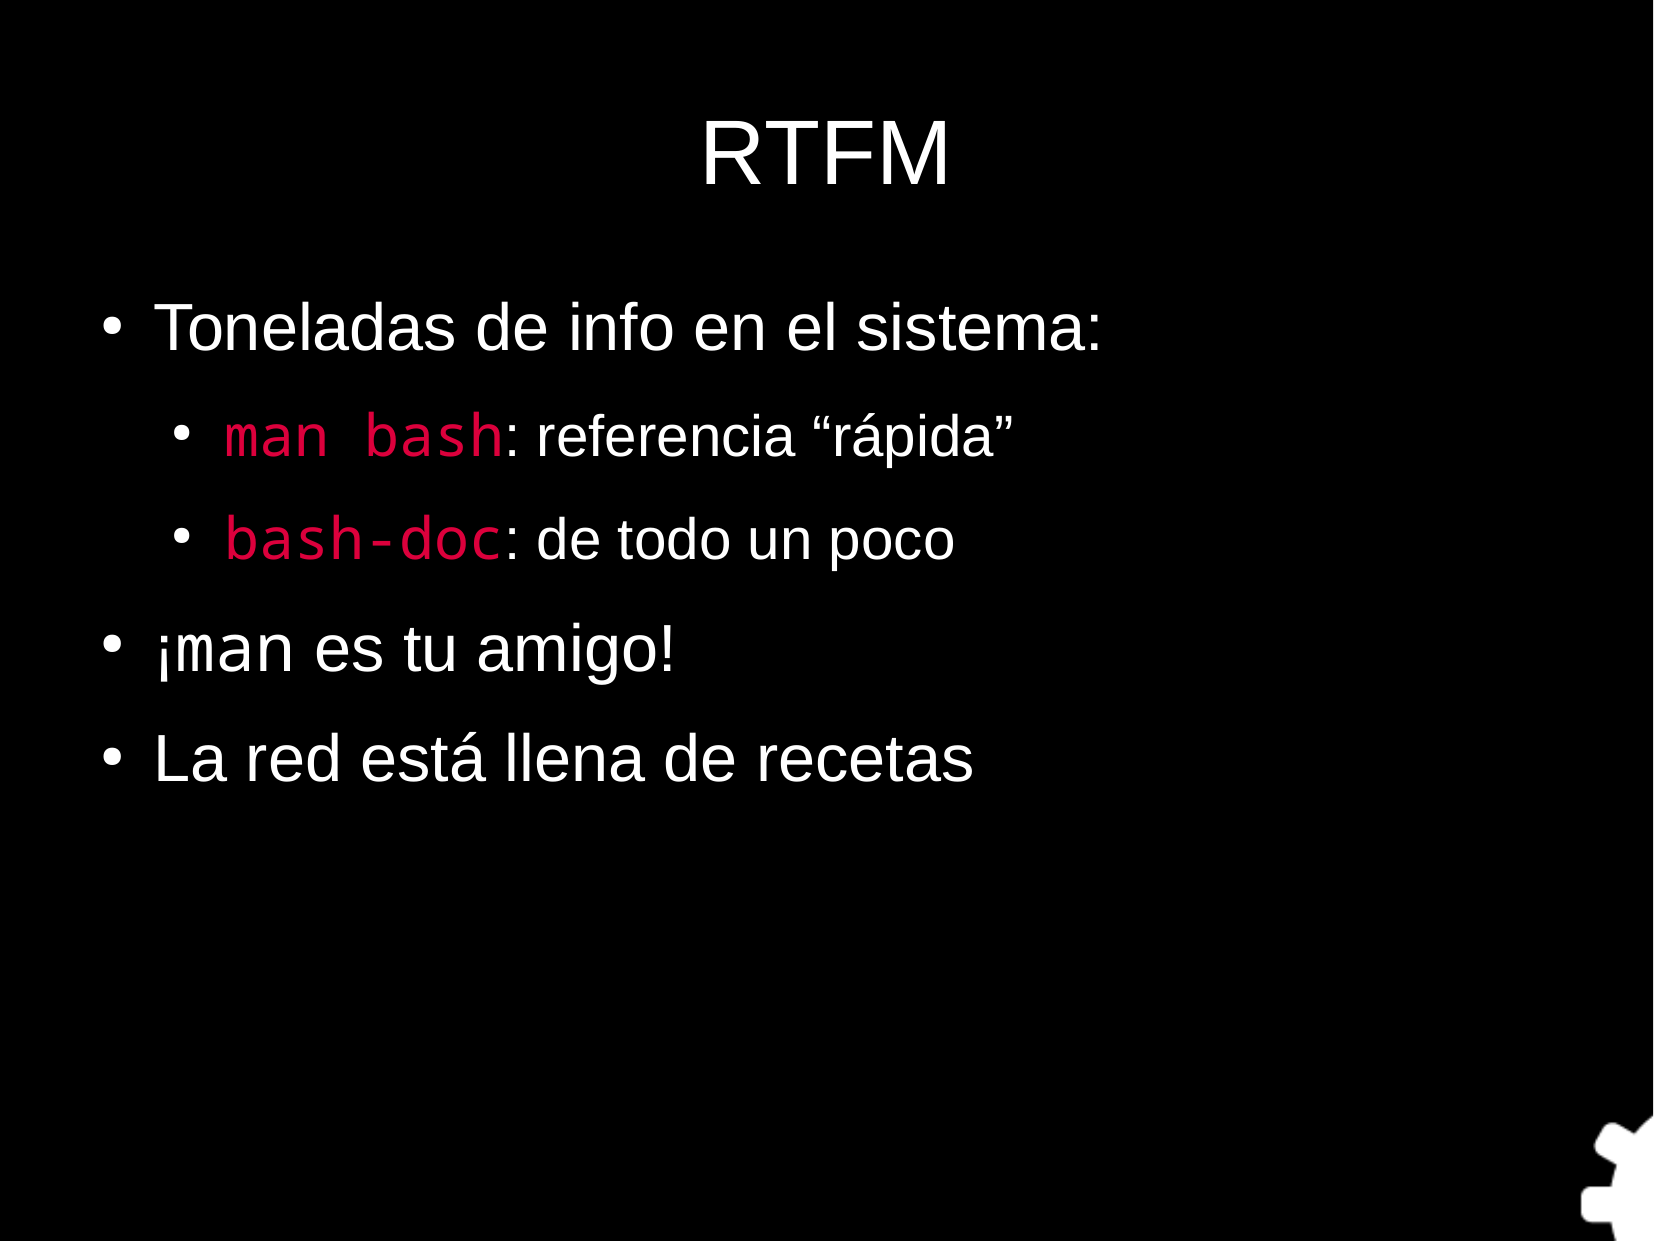

# RTFM
Toneladas de info en el sistema:
man bash: referencia “rápida”
bash-doc: de todo un poco
¡man es tu amigo!
La red está llena de recetas